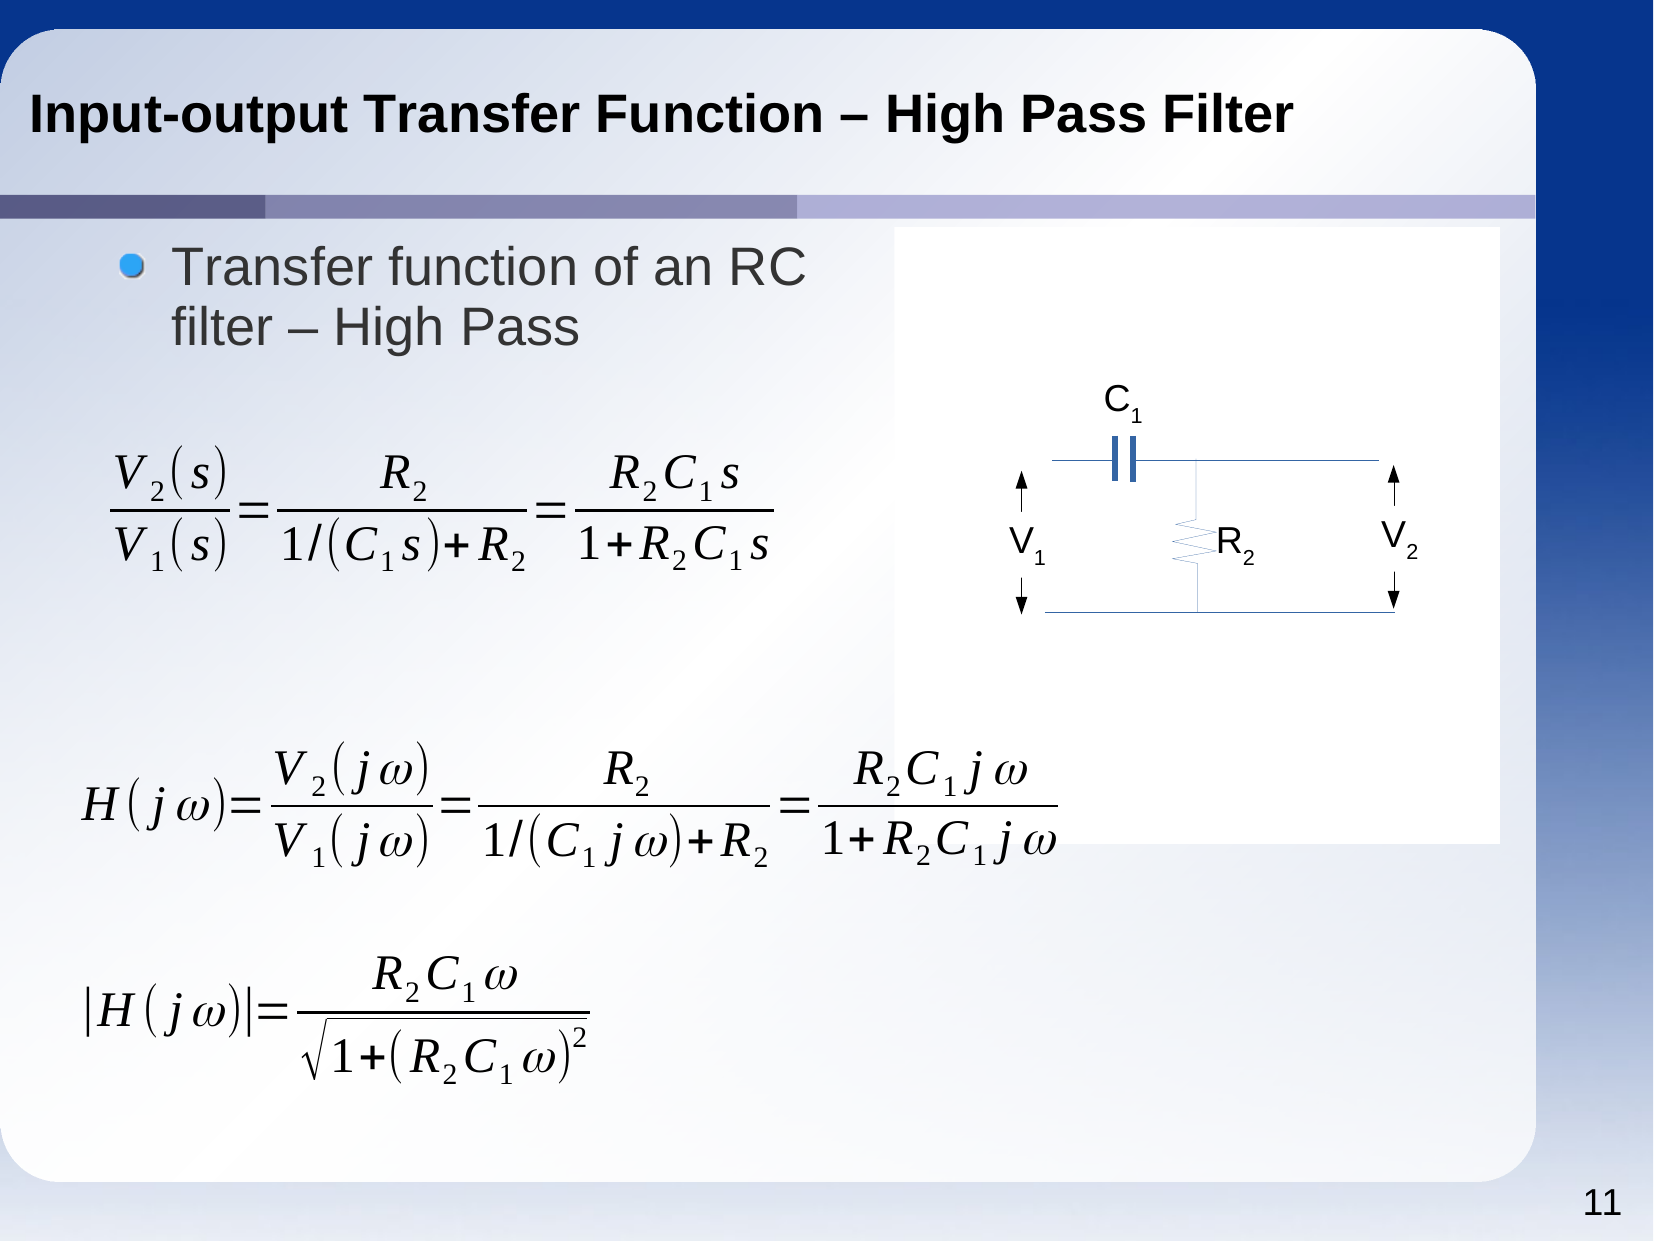

# Input-output Transfer Function – High Pass Filter
Transfer function of an RC filter – High Pass
11